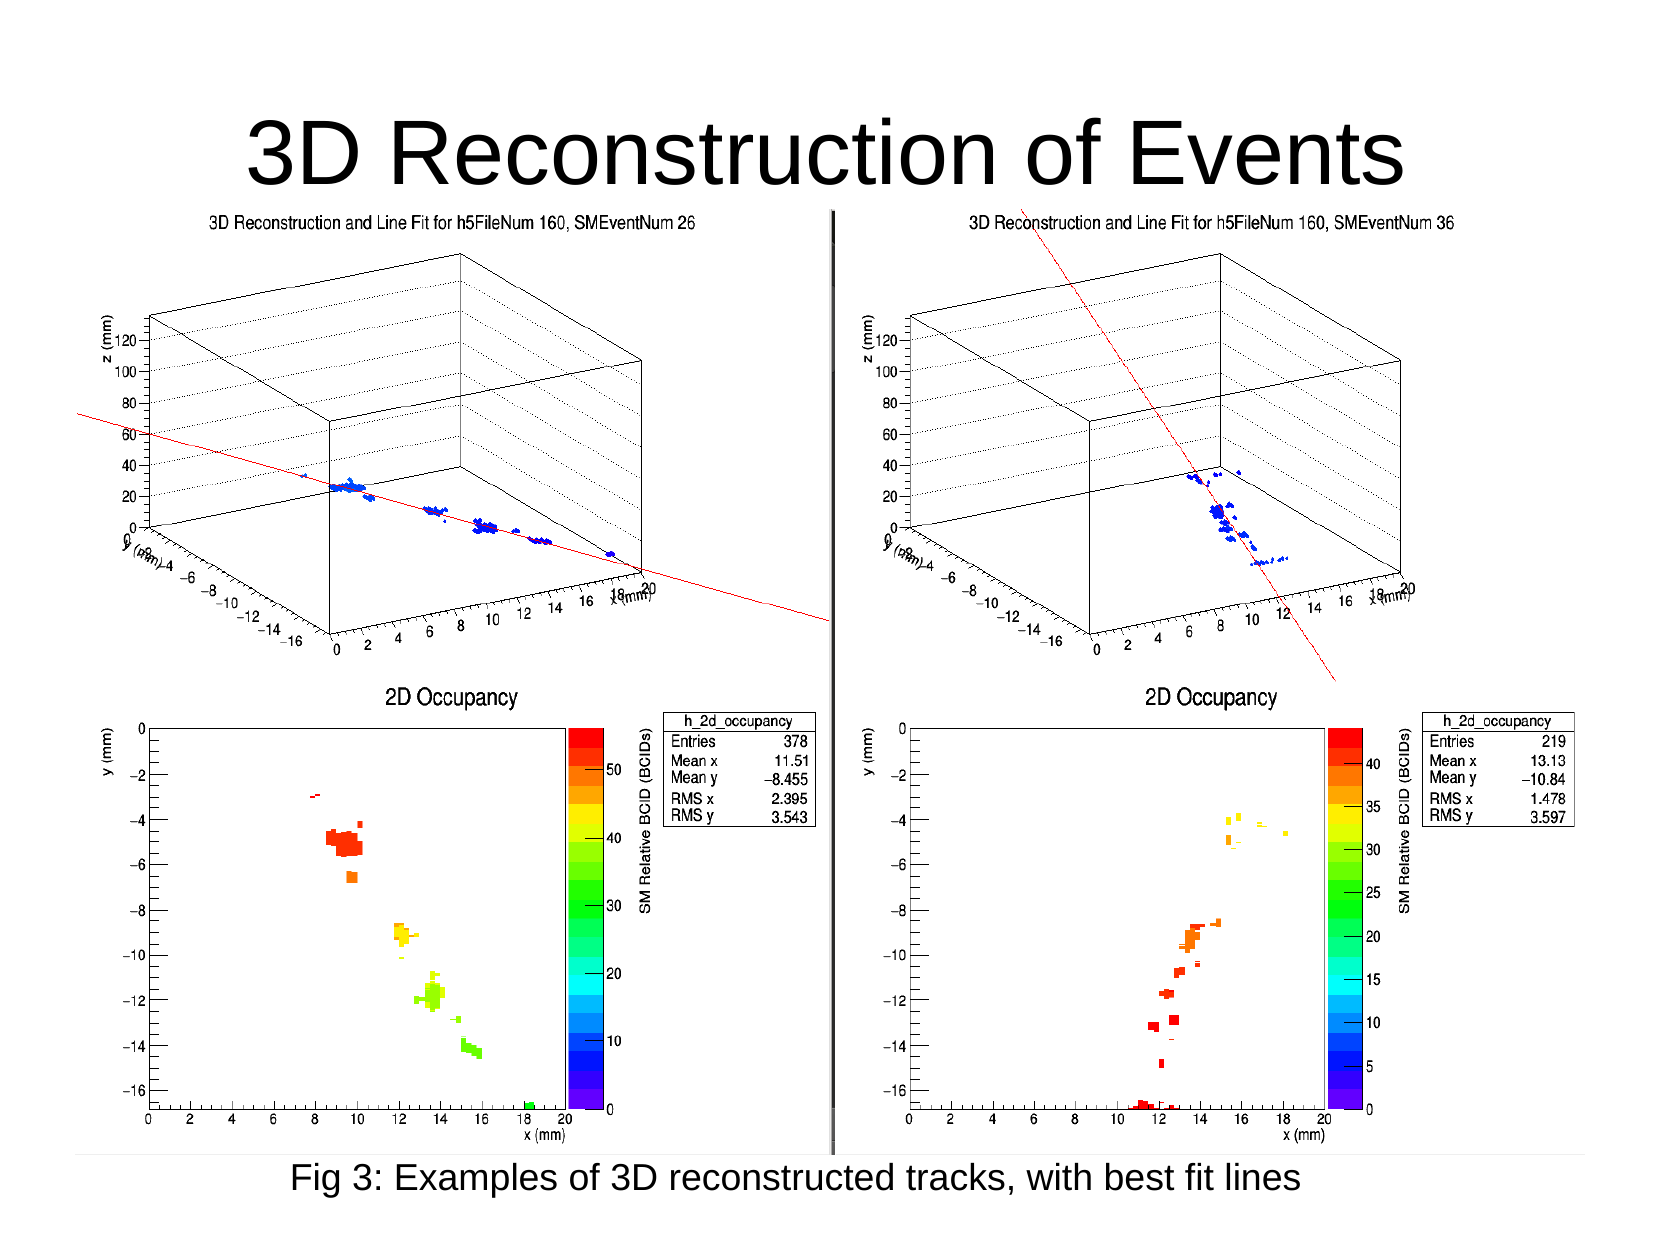

# 3D Reconstruction of Events
Fig 3: Examples of 3D reconstructed tracks, with best fit lines